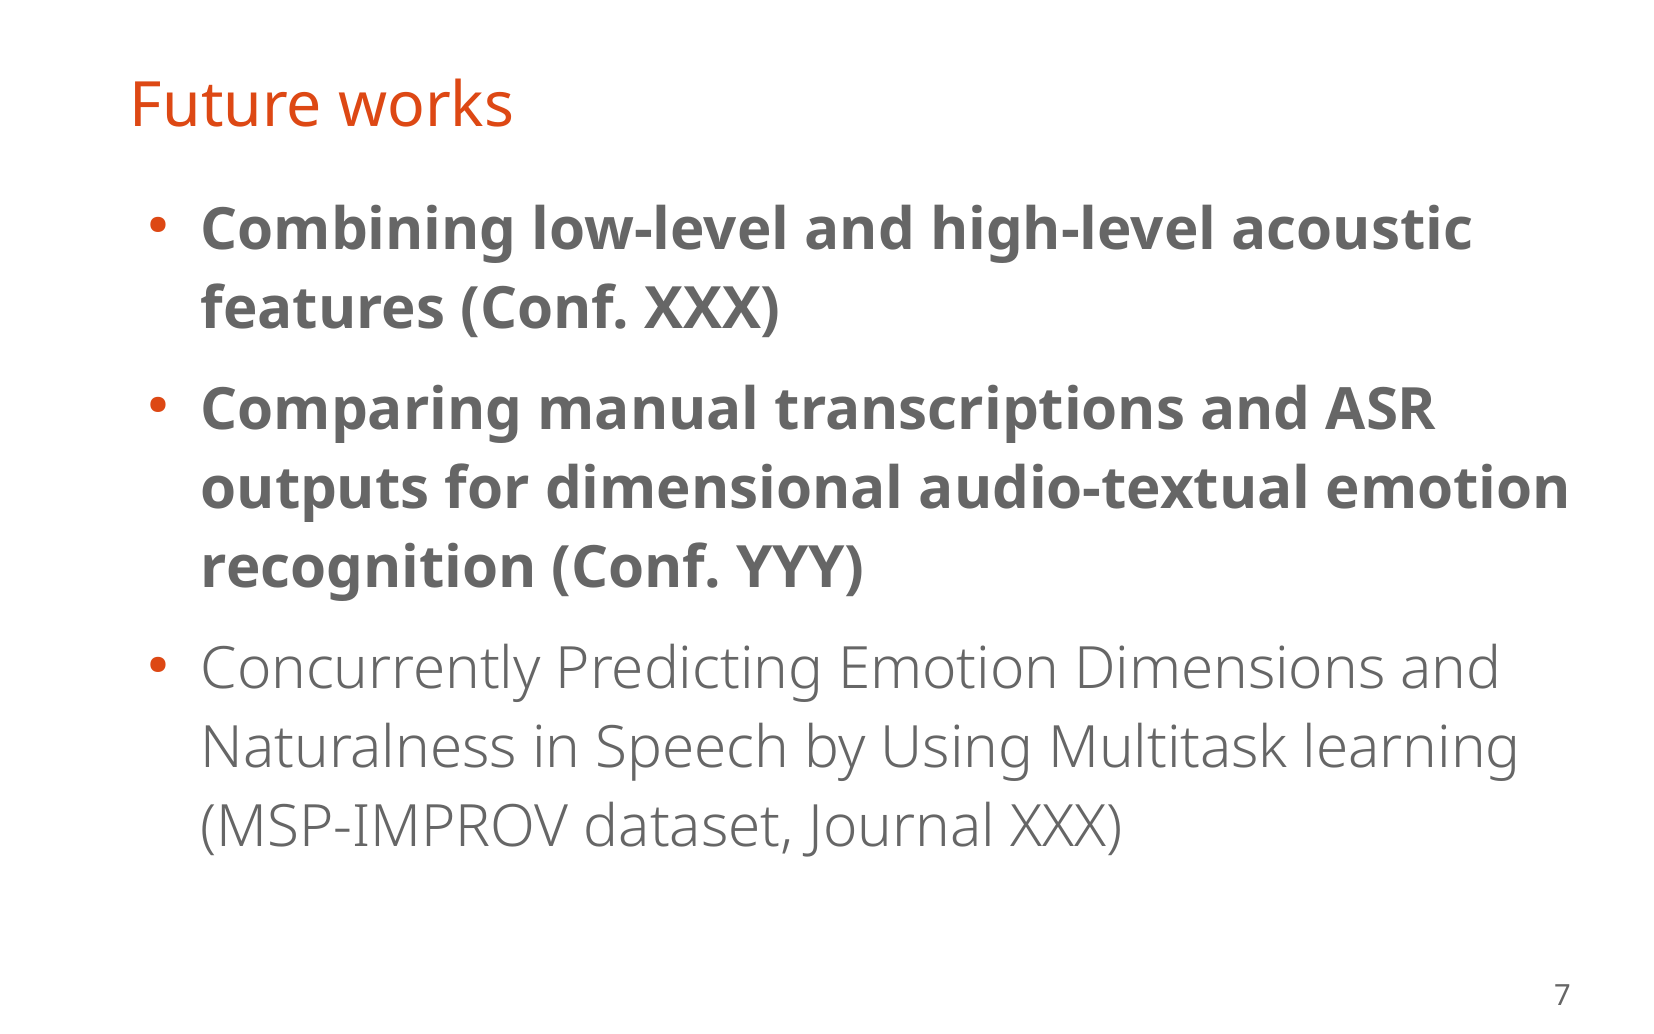

# Future works
Combining low-level and high-level acoustic features (Conf. XXX)
Comparing manual transcriptions and ASR outputs for dimensional audio-textual emotion recognition (Conf. YYY)
Concurrently Predicting Emotion Dimensions and Naturalness in Speech by Using Multitask learning (MSP-IMPROV dataset, Journal XXX)
7